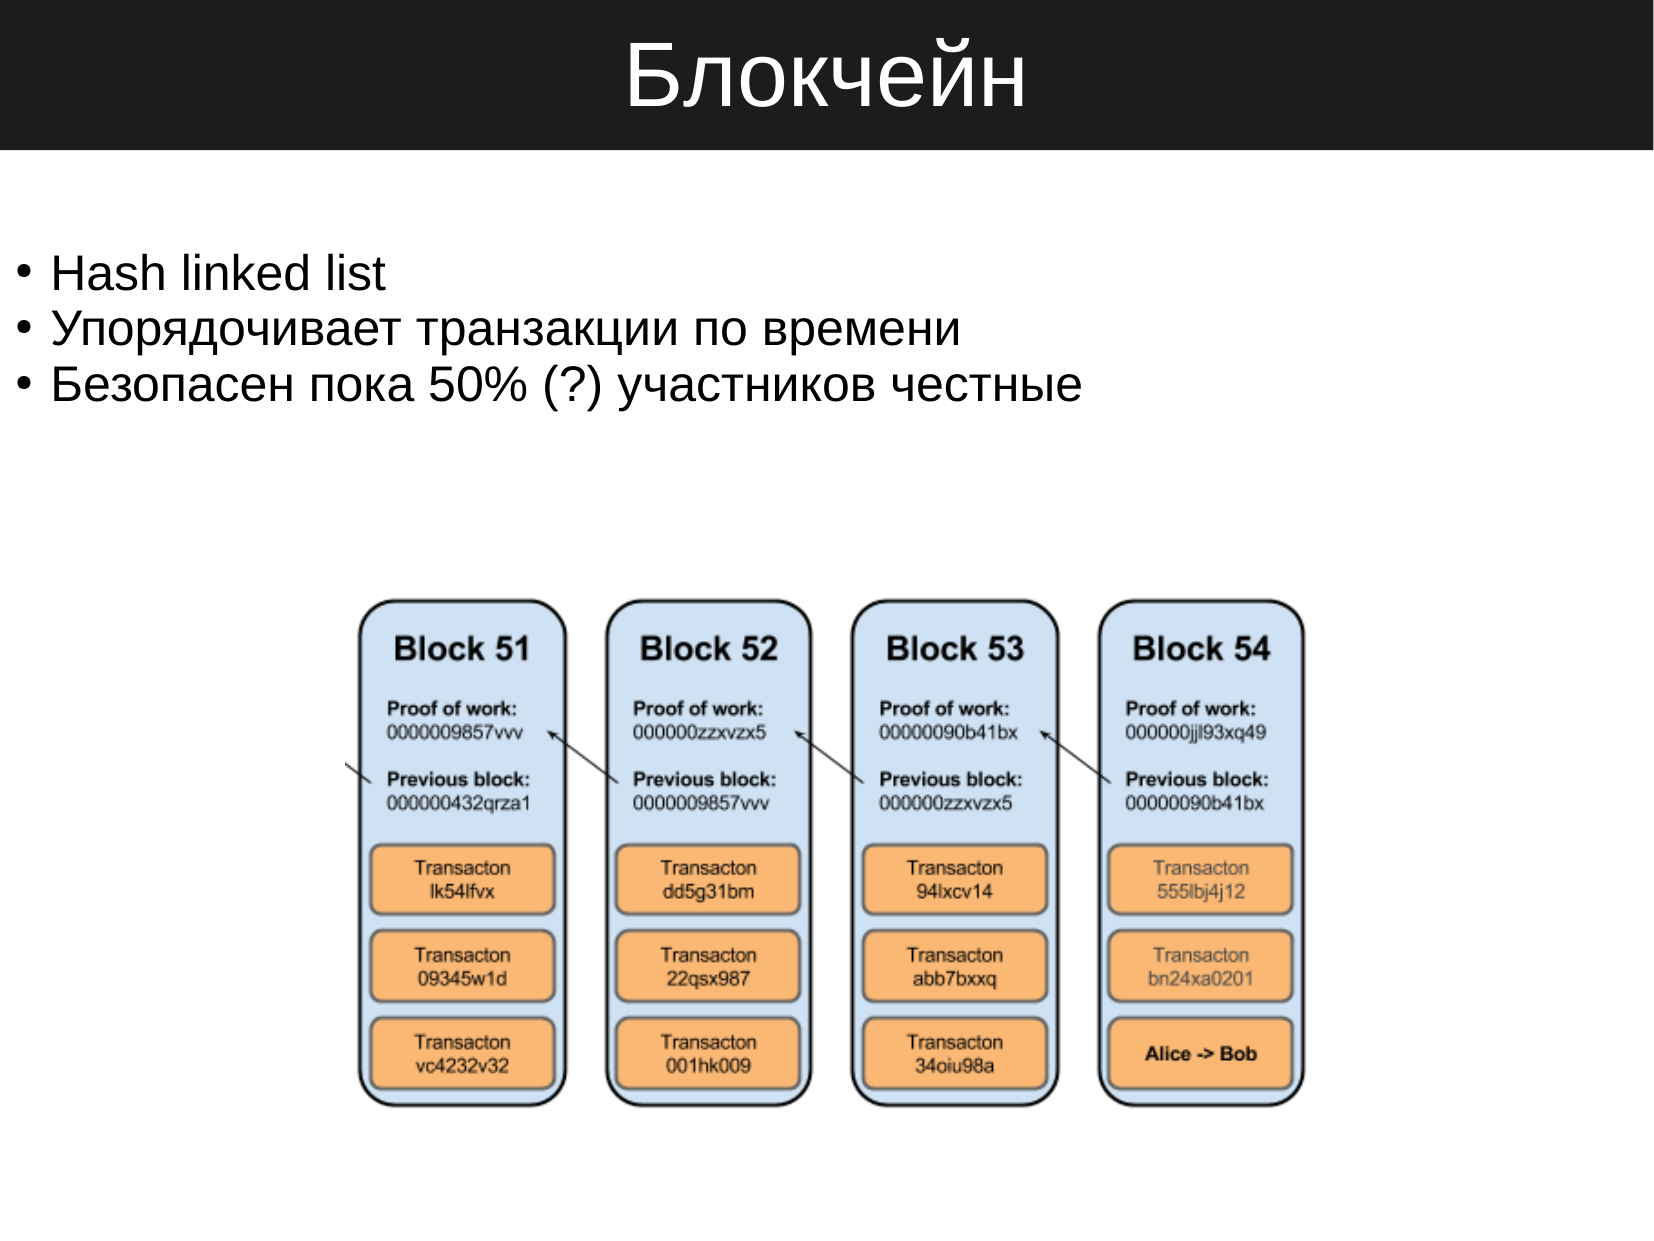

# Блокчейн
Hash linked list
Упорядочивает транзакции по времени
Безопасен пока 50% (?) участников честные